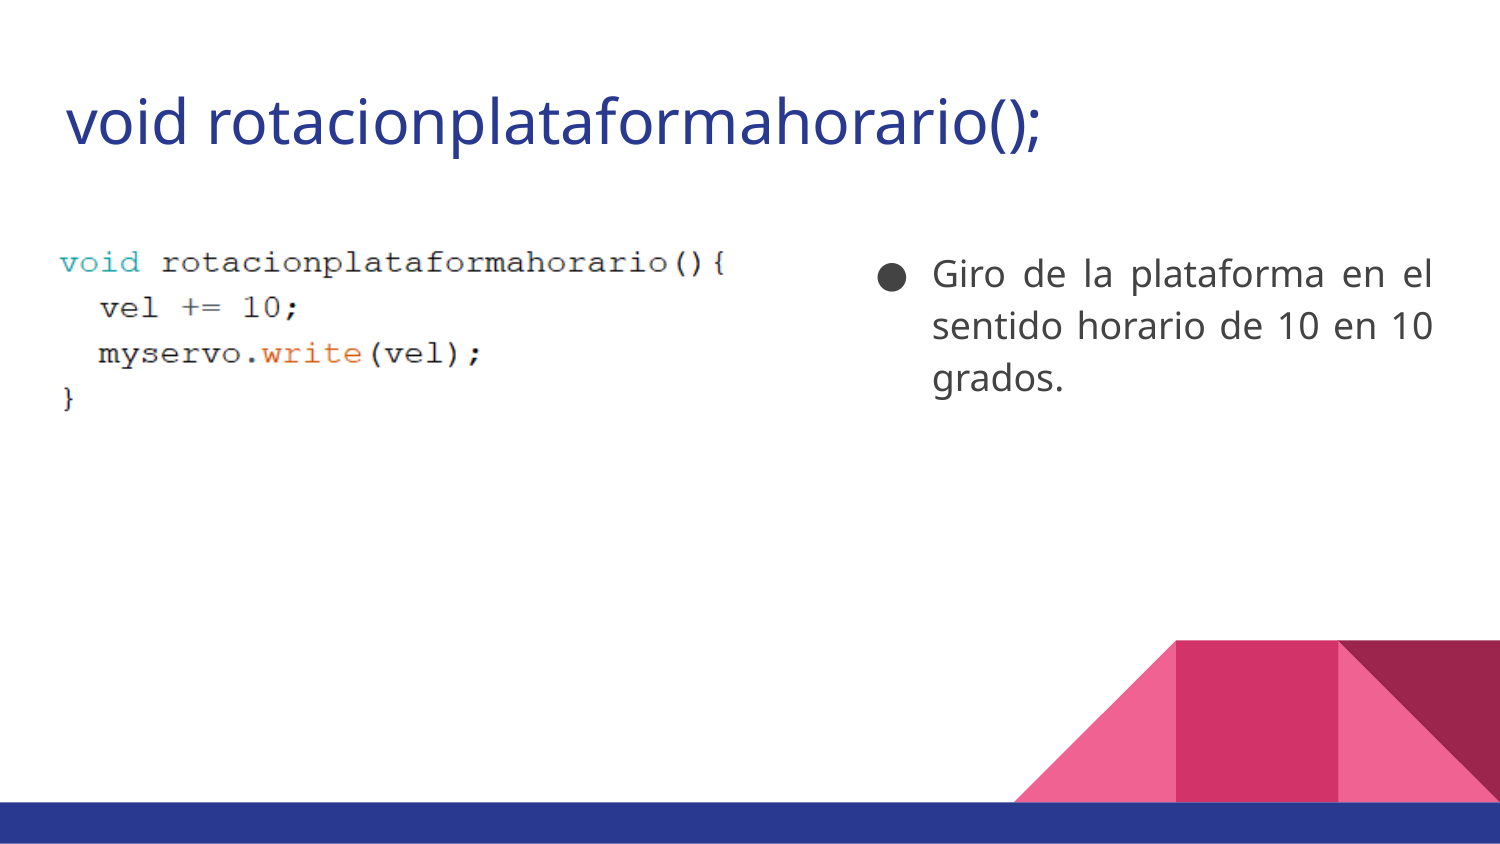

# void rotacionplataformahorario();
Giro de la plataforma en el sentido horario de 10 en 10 grados.